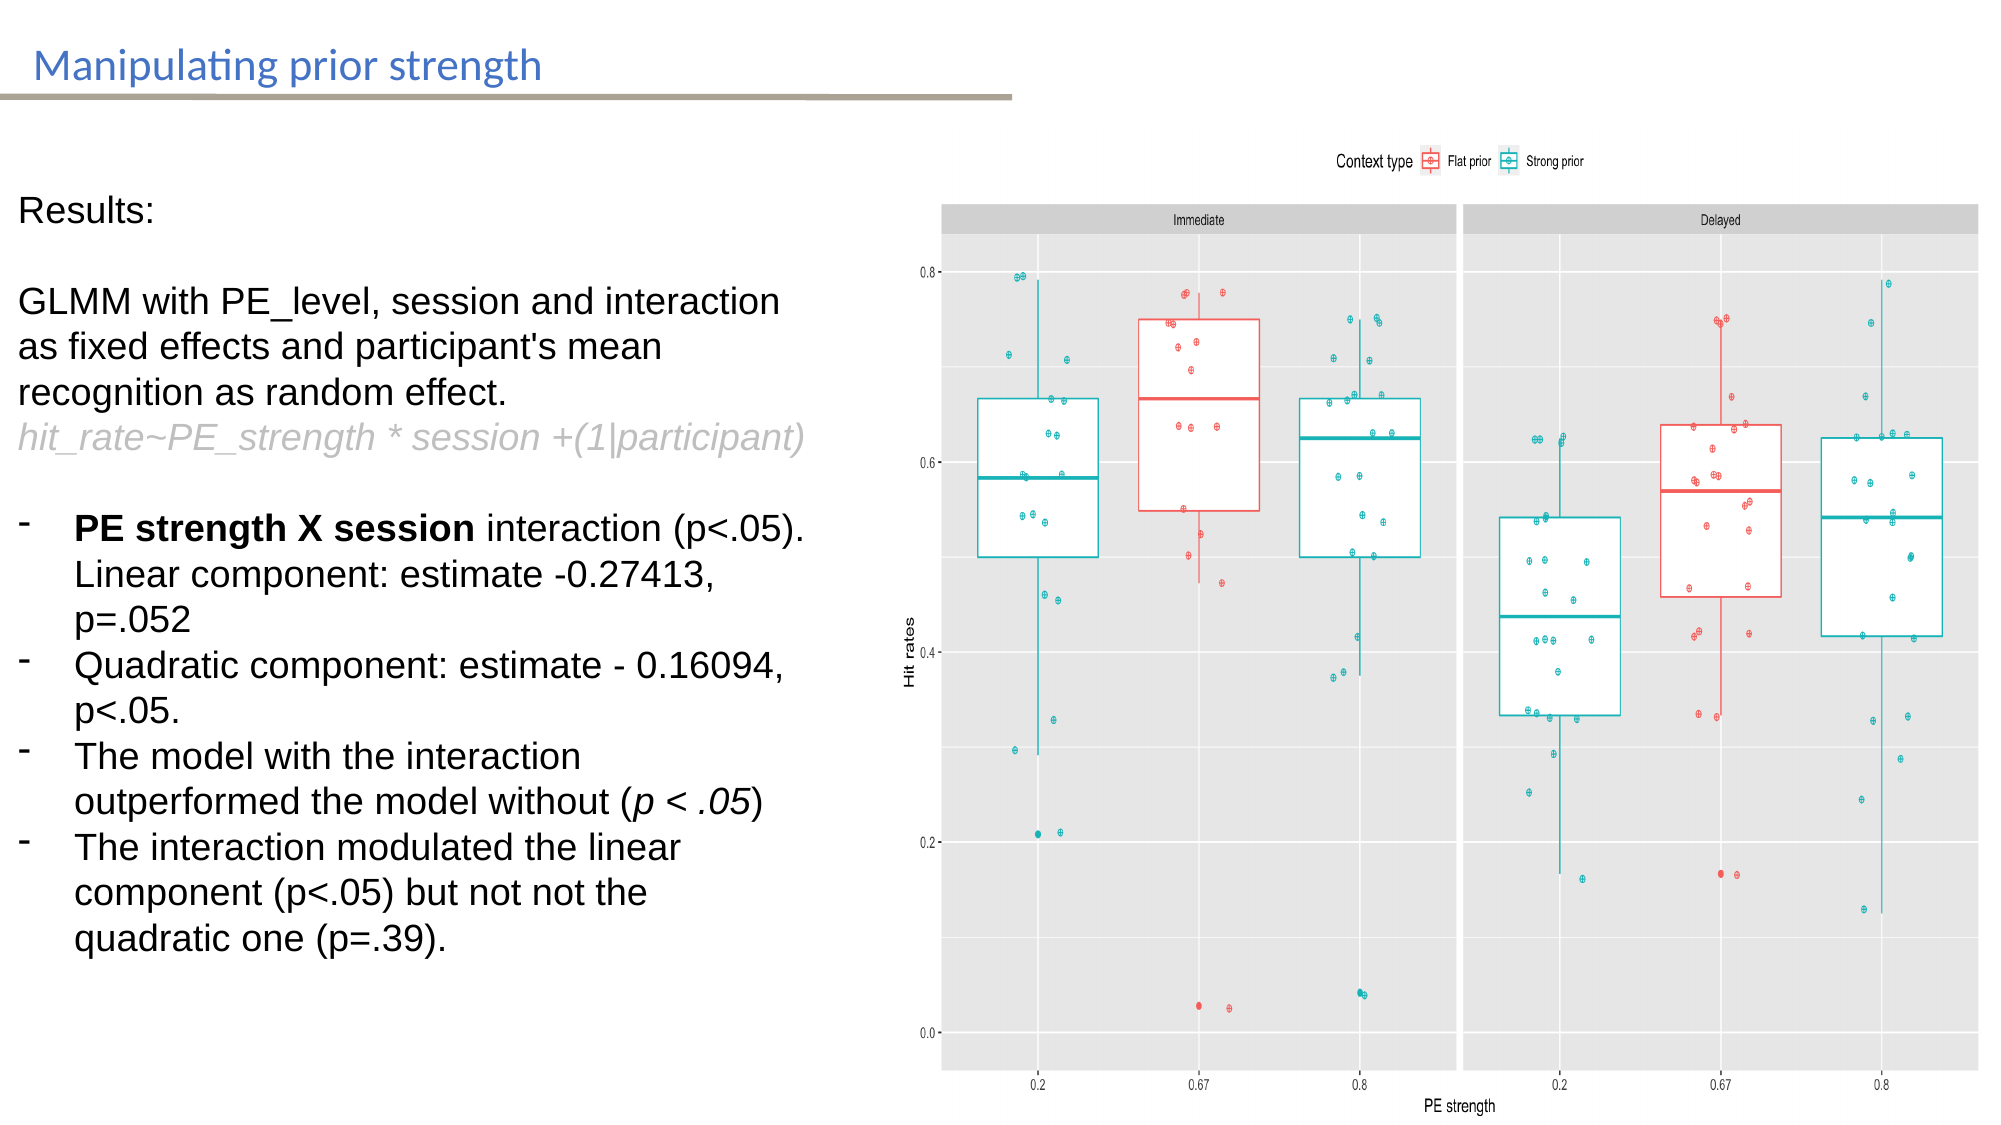

Manipulating prior strength
Results:
GLMM with PE_level, session and interaction as fixed effects and participant's mean recognition as random effect.
hit_rate~PE_strength * session +(1|participant)
PE strength X session interaction (p<.05). Linear component: estimate -0.27413, p=.052
Quadratic component: estimate - 0.16094, p<.05.
The model with the interaction outperformed the model without (p < .05)
The interaction modulated the linear component (p<.05) but not not the quadratic one (p=.39).